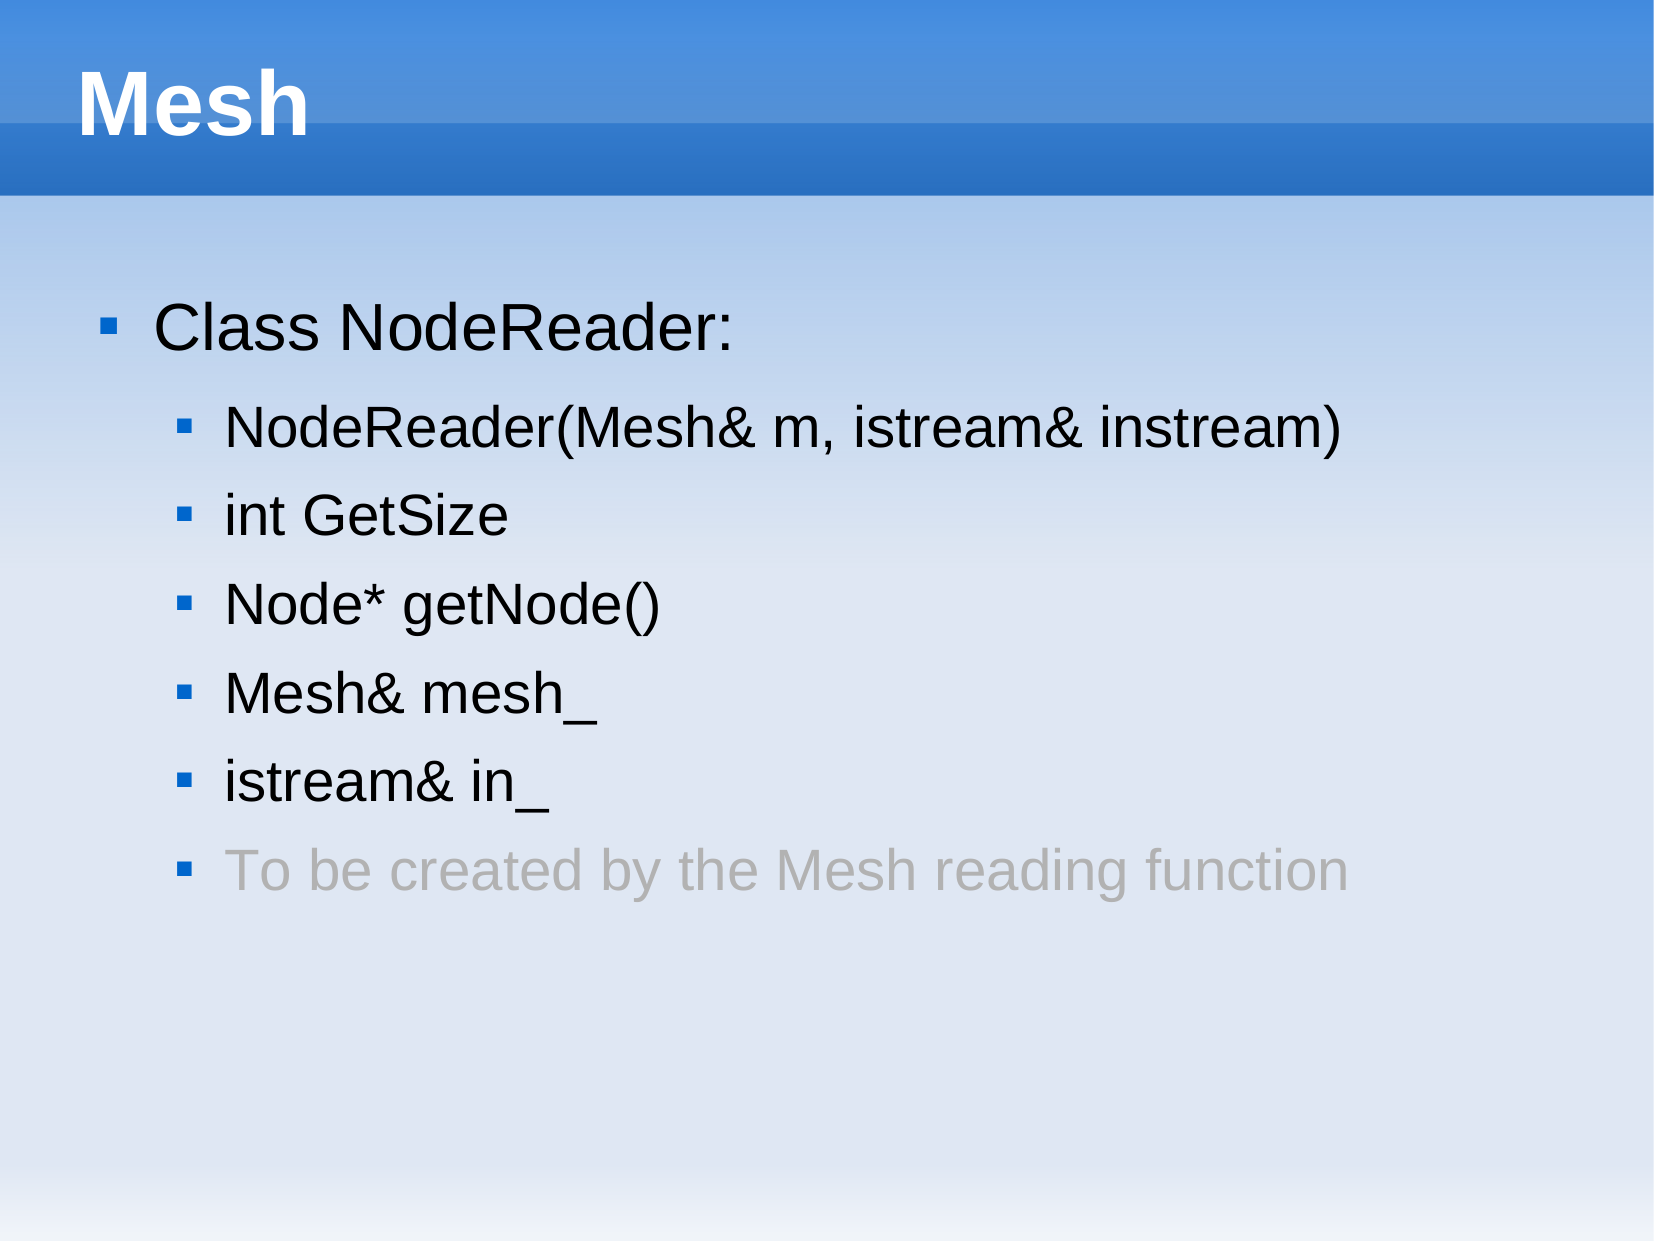

# Mesh
Class NodeReader:
NodeReader(Mesh& m, istream& instream)
int GetSize
Node* getNode()
Mesh& mesh_
istream& in_
To be created by the Mesh reading function